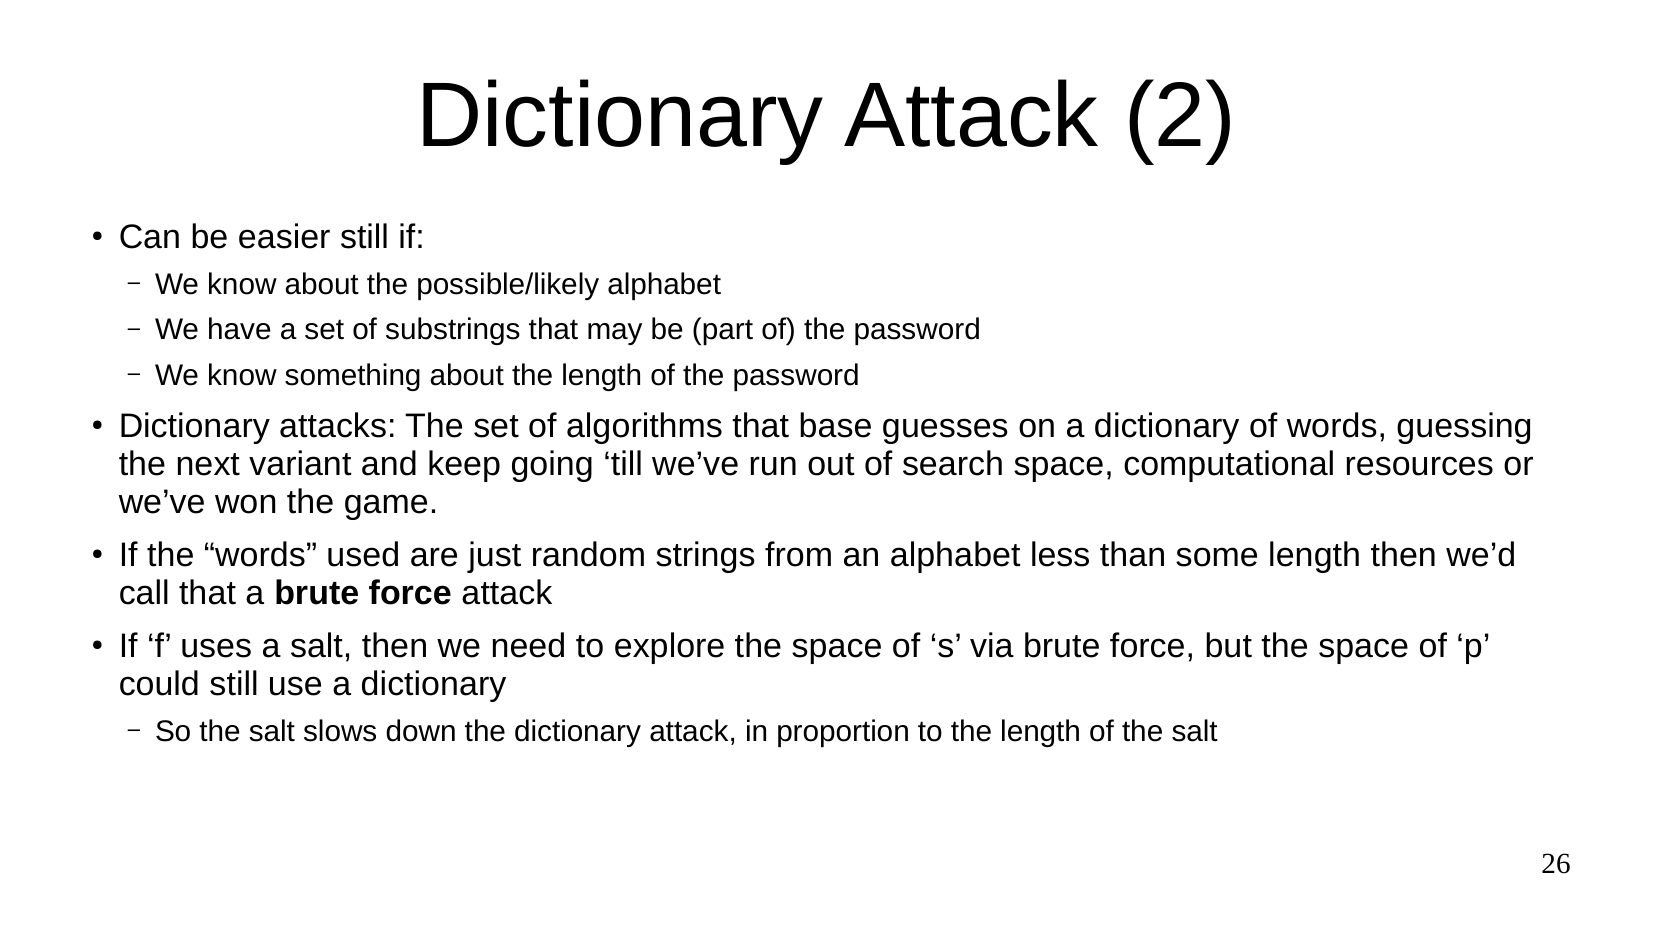

# Dictionary Attack (2)
Can be easier still if:
We know about the possible/likely alphabet
We have a set of substrings that may be (part of) the password
We know something about the length of the password
Dictionary attacks: The set of algorithms that base guesses on a dictionary of words, guessing the next variant and keep going ‘till we’ve run out of search space, computational resources or we’ve won the game.
If the “words” used are just random strings from an alphabet less than some length then we’d call that a brute force attack
If ‘f’ uses a salt, then we need to explore the space of ‘s’ via brute force, but the space of ‘p’ could still use a dictionary
So the salt slows down the dictionary attack, in proportion to the length of the salt
26